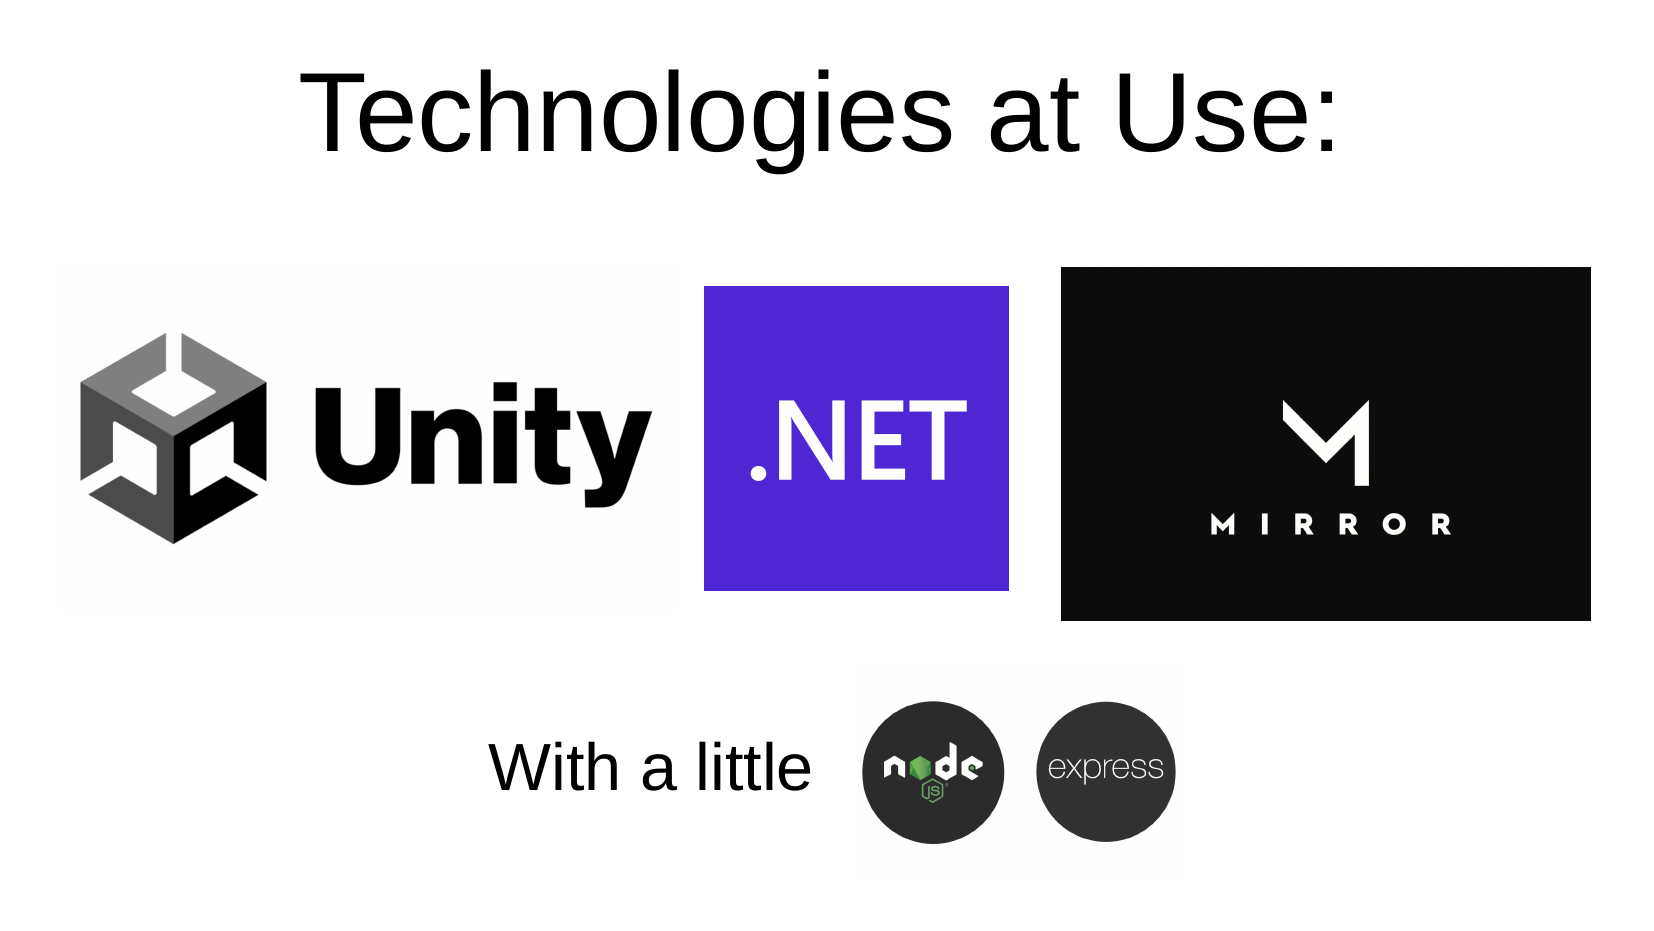

# Technologies at Use:
With a little